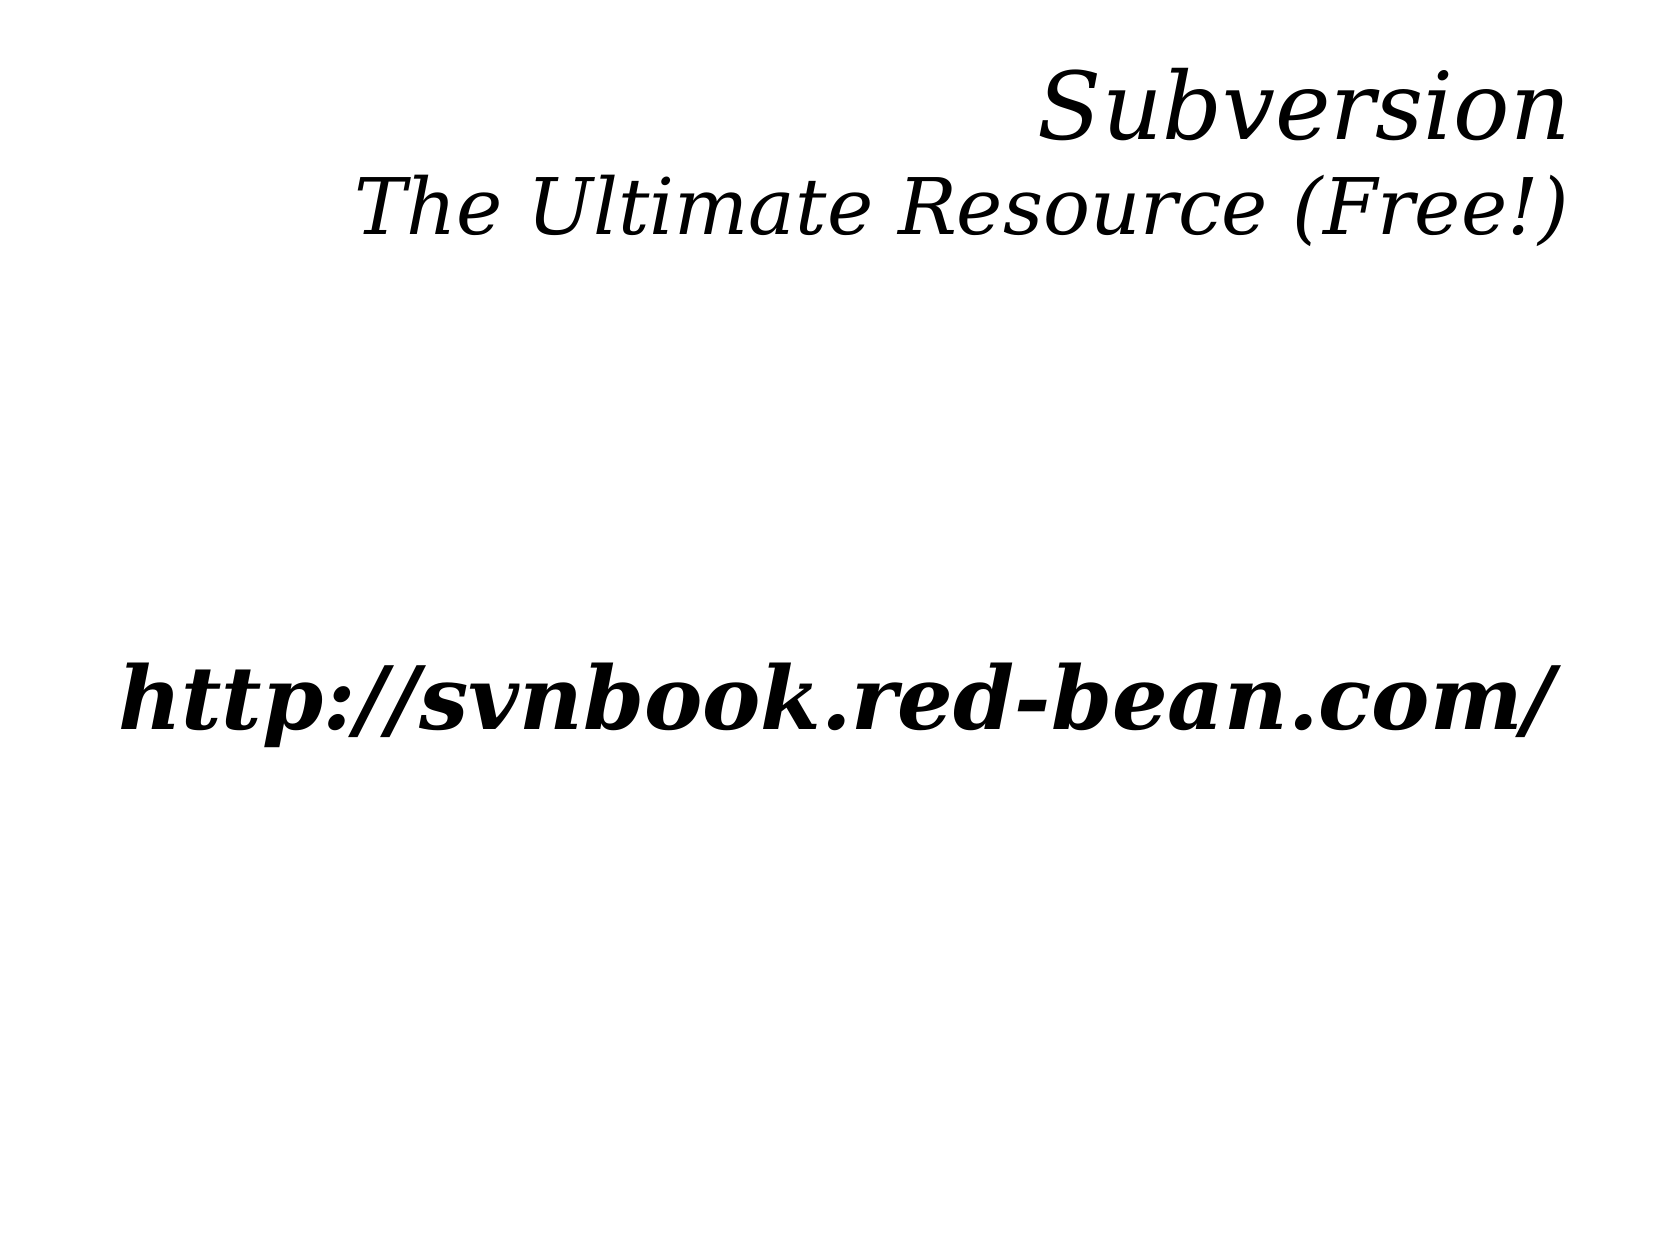

# Subversion The Ultimate Resource (Free!)
http://svnbook.red-bean.com/